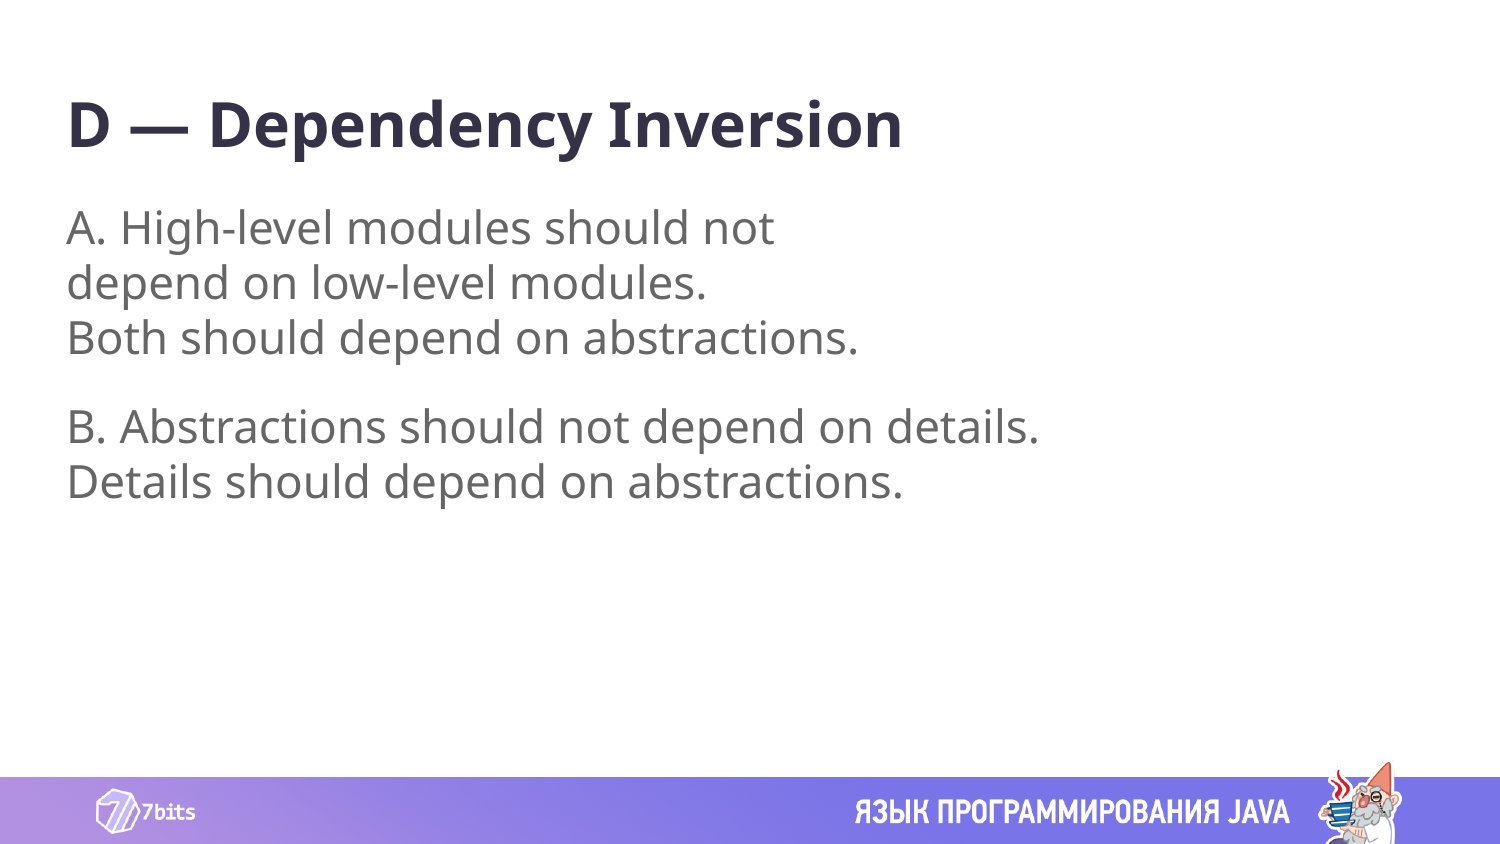

# D — Dependency Inversion
A. High-level modules should not
depend on low-level modules.
Both should depend on abstractions.
B. Abstractions should not depend on details.
Details should depend on abstractions.